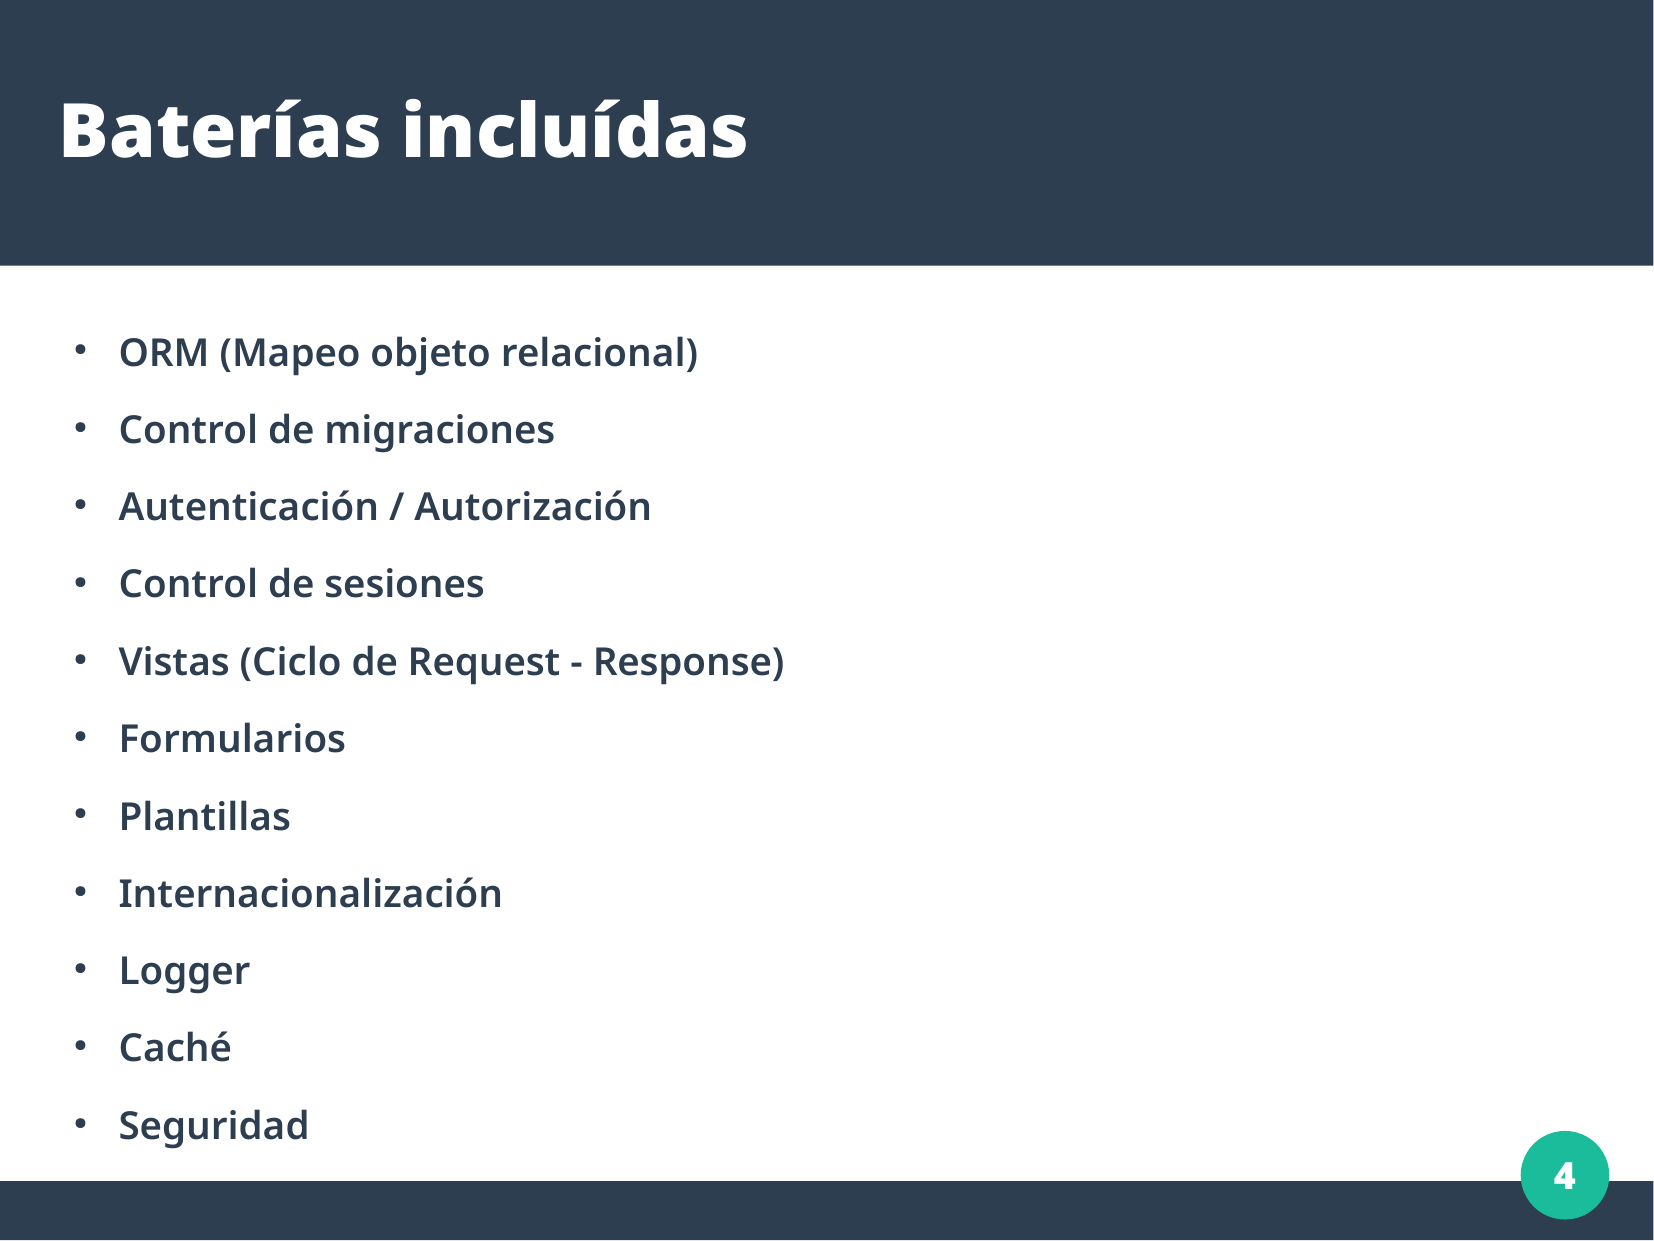

# Baterías incluídas
ORM (Mapeo objeto relacional)
Control de migraciones
Autenticación / Autorización
Control de sesiones
Vistas (Ciclo de Request - Response)
Formularios
Plantillas
Internacionalización
Logger
Caché
Seguridad
4